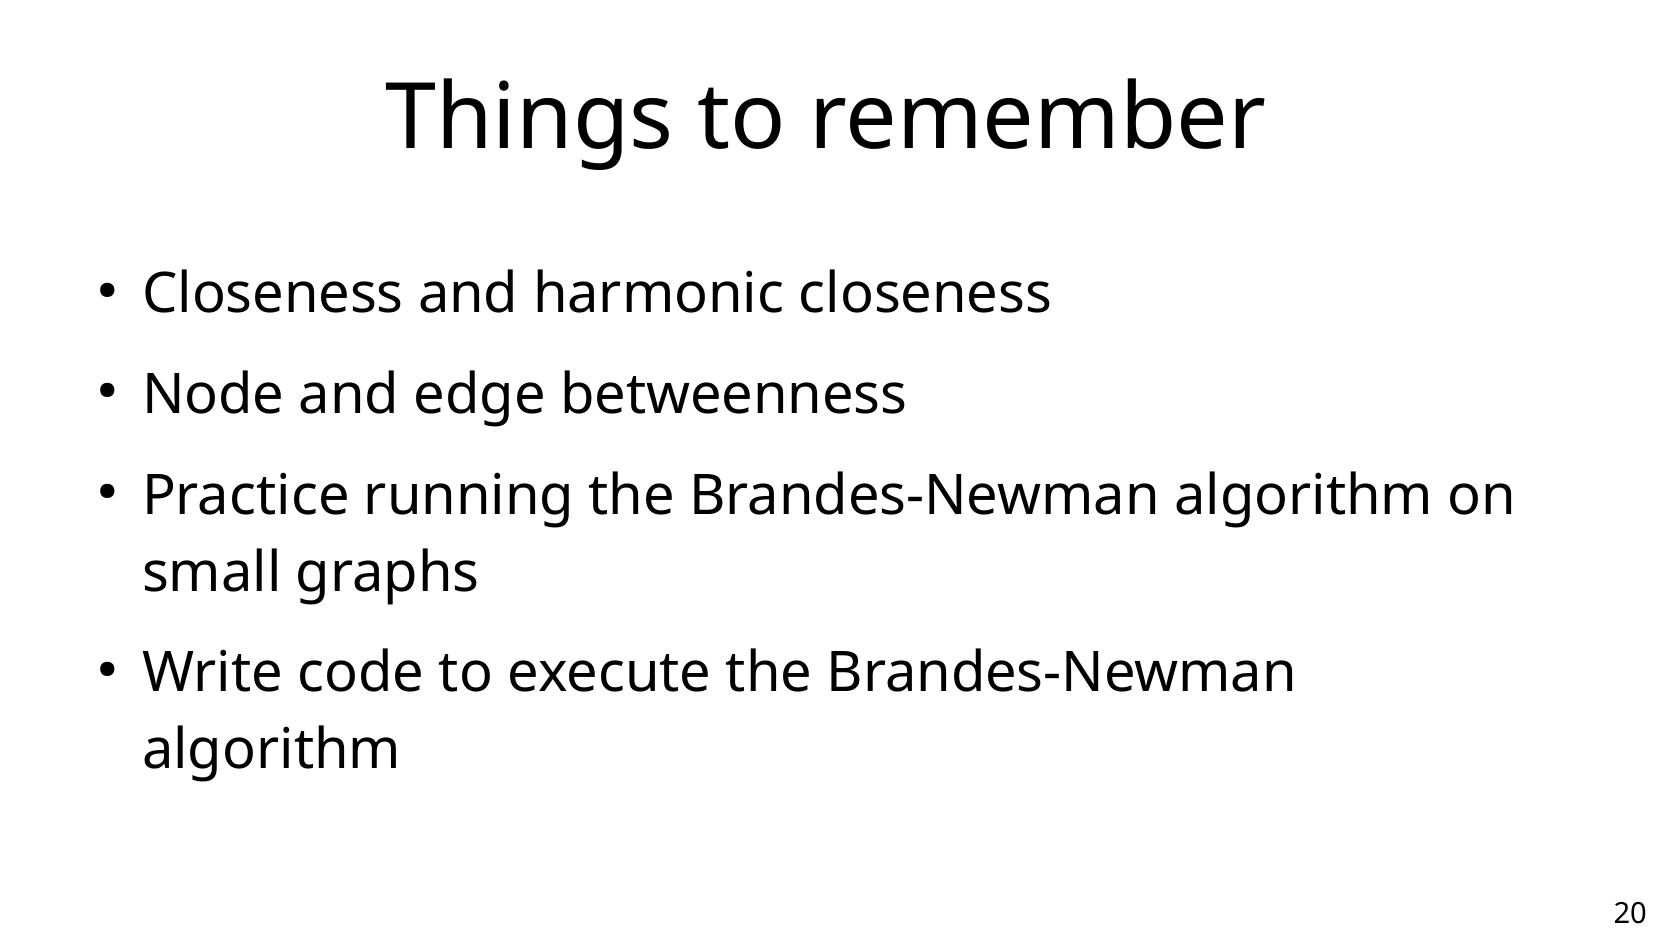

# Things to remember
Closeness and harmonic closeness
Node and edge betweenness
Practice running the Brandes-Newman algorithm on small graphs
Write code to execute the Brandes-Newman algorithm
20